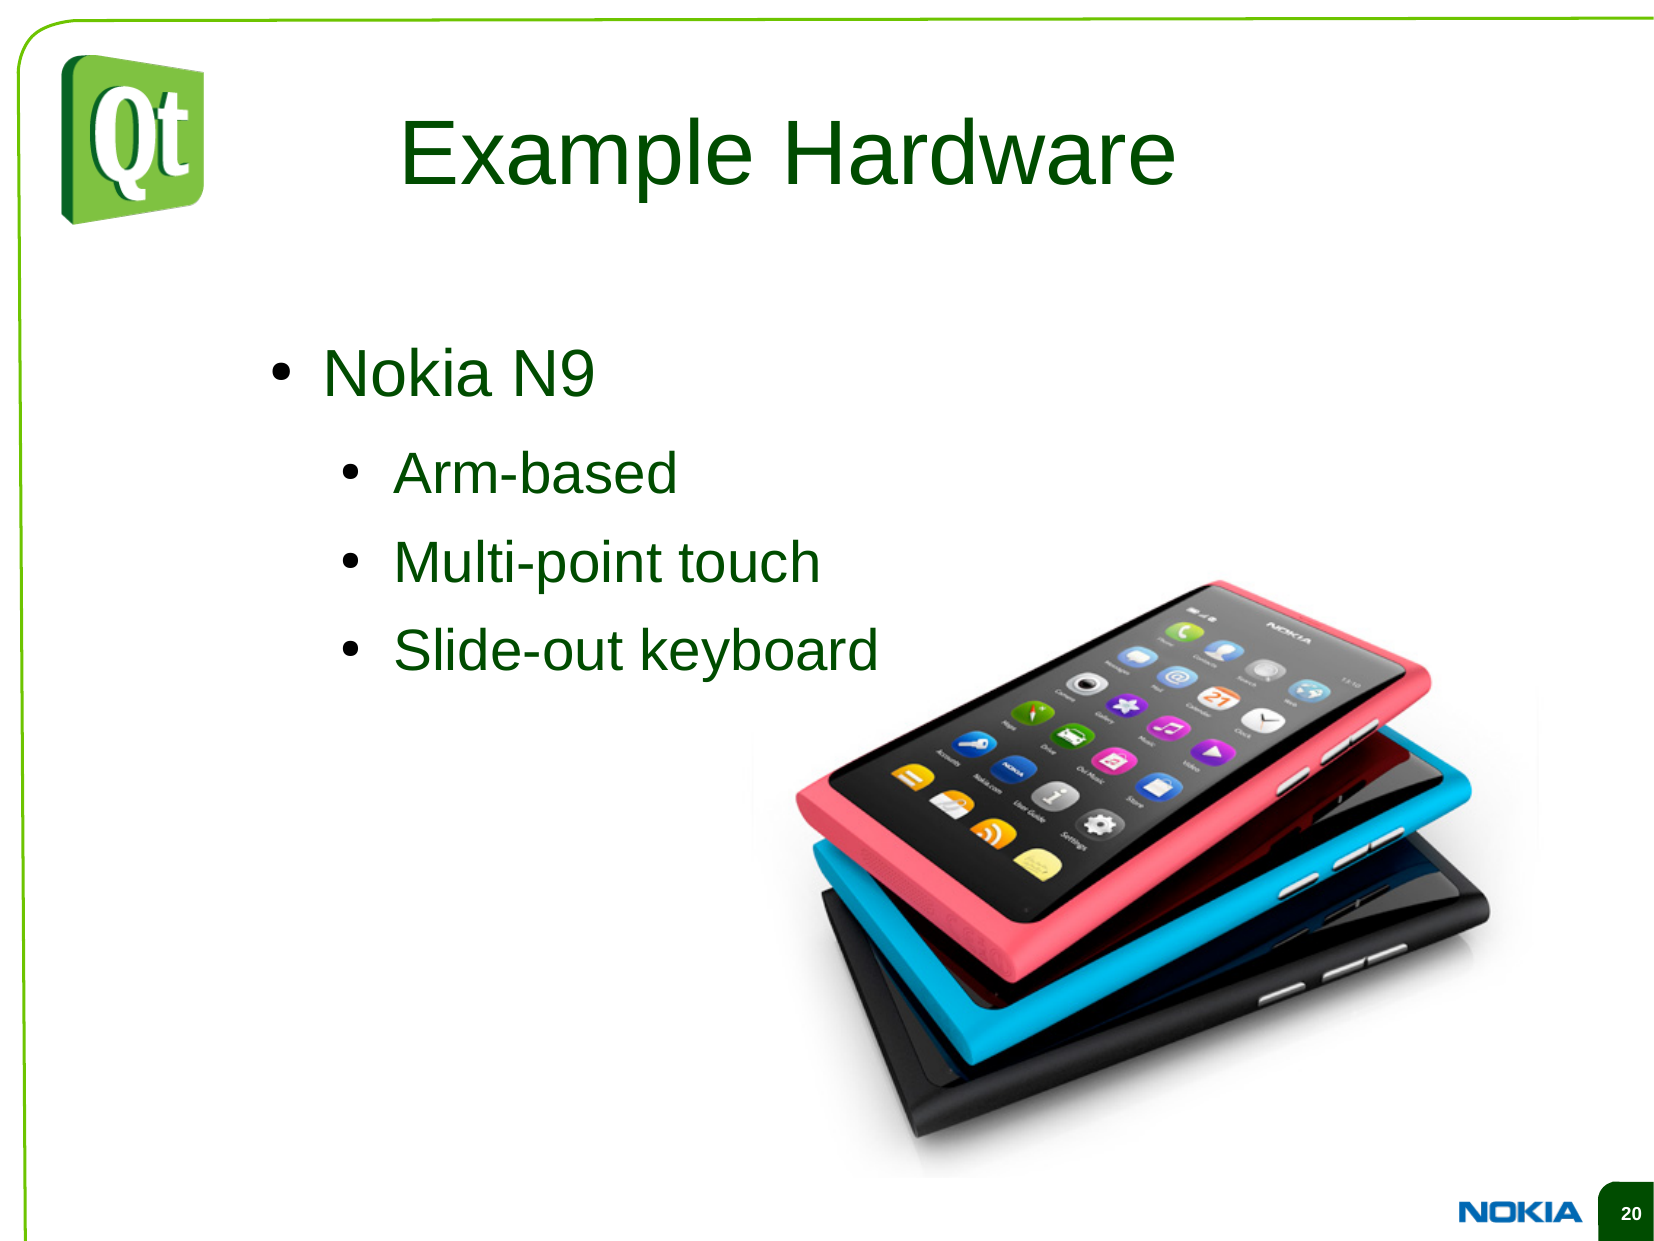

# Example Hardware
Nokia N9
Arm-based
Multi-point touch
Slide-out keyboard